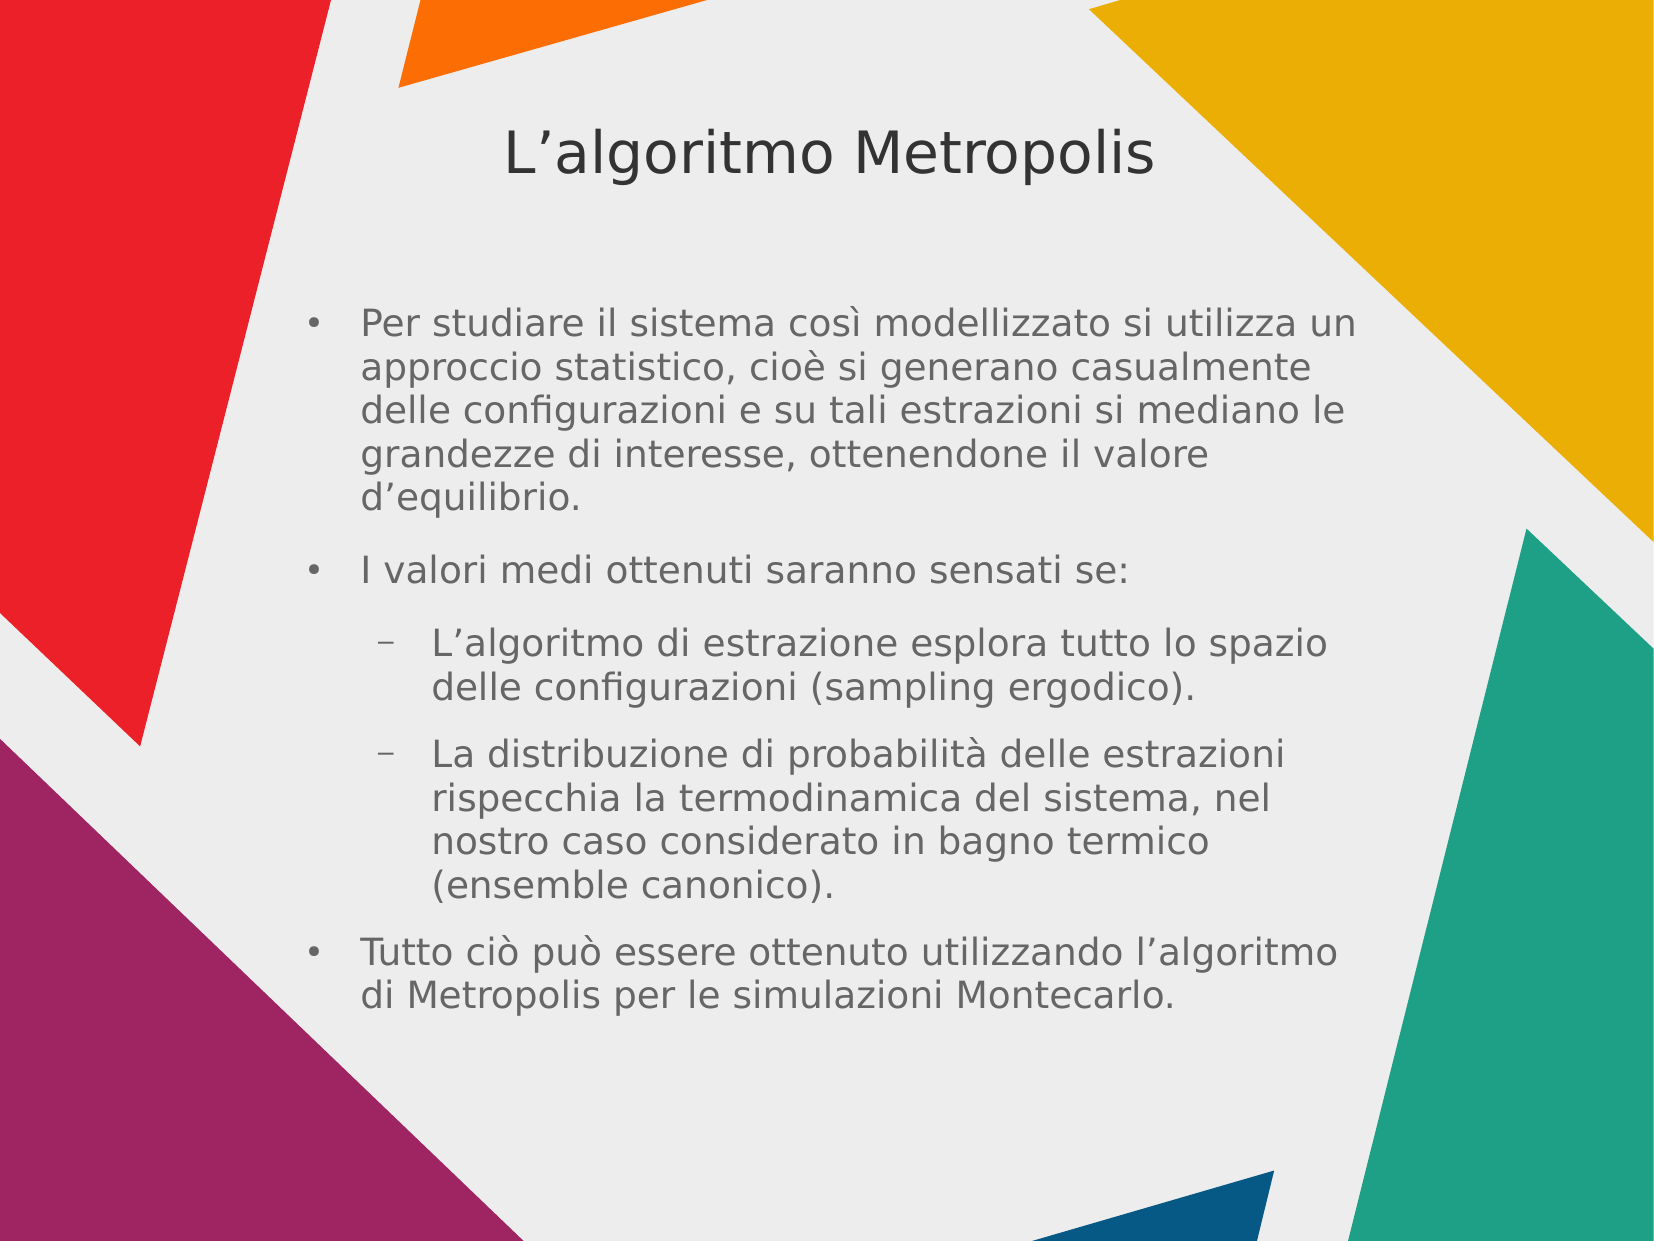

# L’algoritmo Metropolis
Per studiare il sistema così modellizzato si utilizza un approccio statistico, cioè si generano casualmente delle configurazioni e su tali estrazioni si mediano le grandezze di interesse, ottenendone il valore d’equilibrio.
I valori medi ottenuti saranno sensati se:
L’algoritmo di estrazione esplora tutto lo spazio delle configurazioni (sampling ergodico).
La distribuzione di probabilità delle estrazioni rispecchia la termodinamica del sistema, nel nostro caso considerato in bagno termico (ensemble canonico).
Tutto ciò può essere ottenuto utilizzando l’algoritmo di Metropolis per le simulazioni Montecarlo.